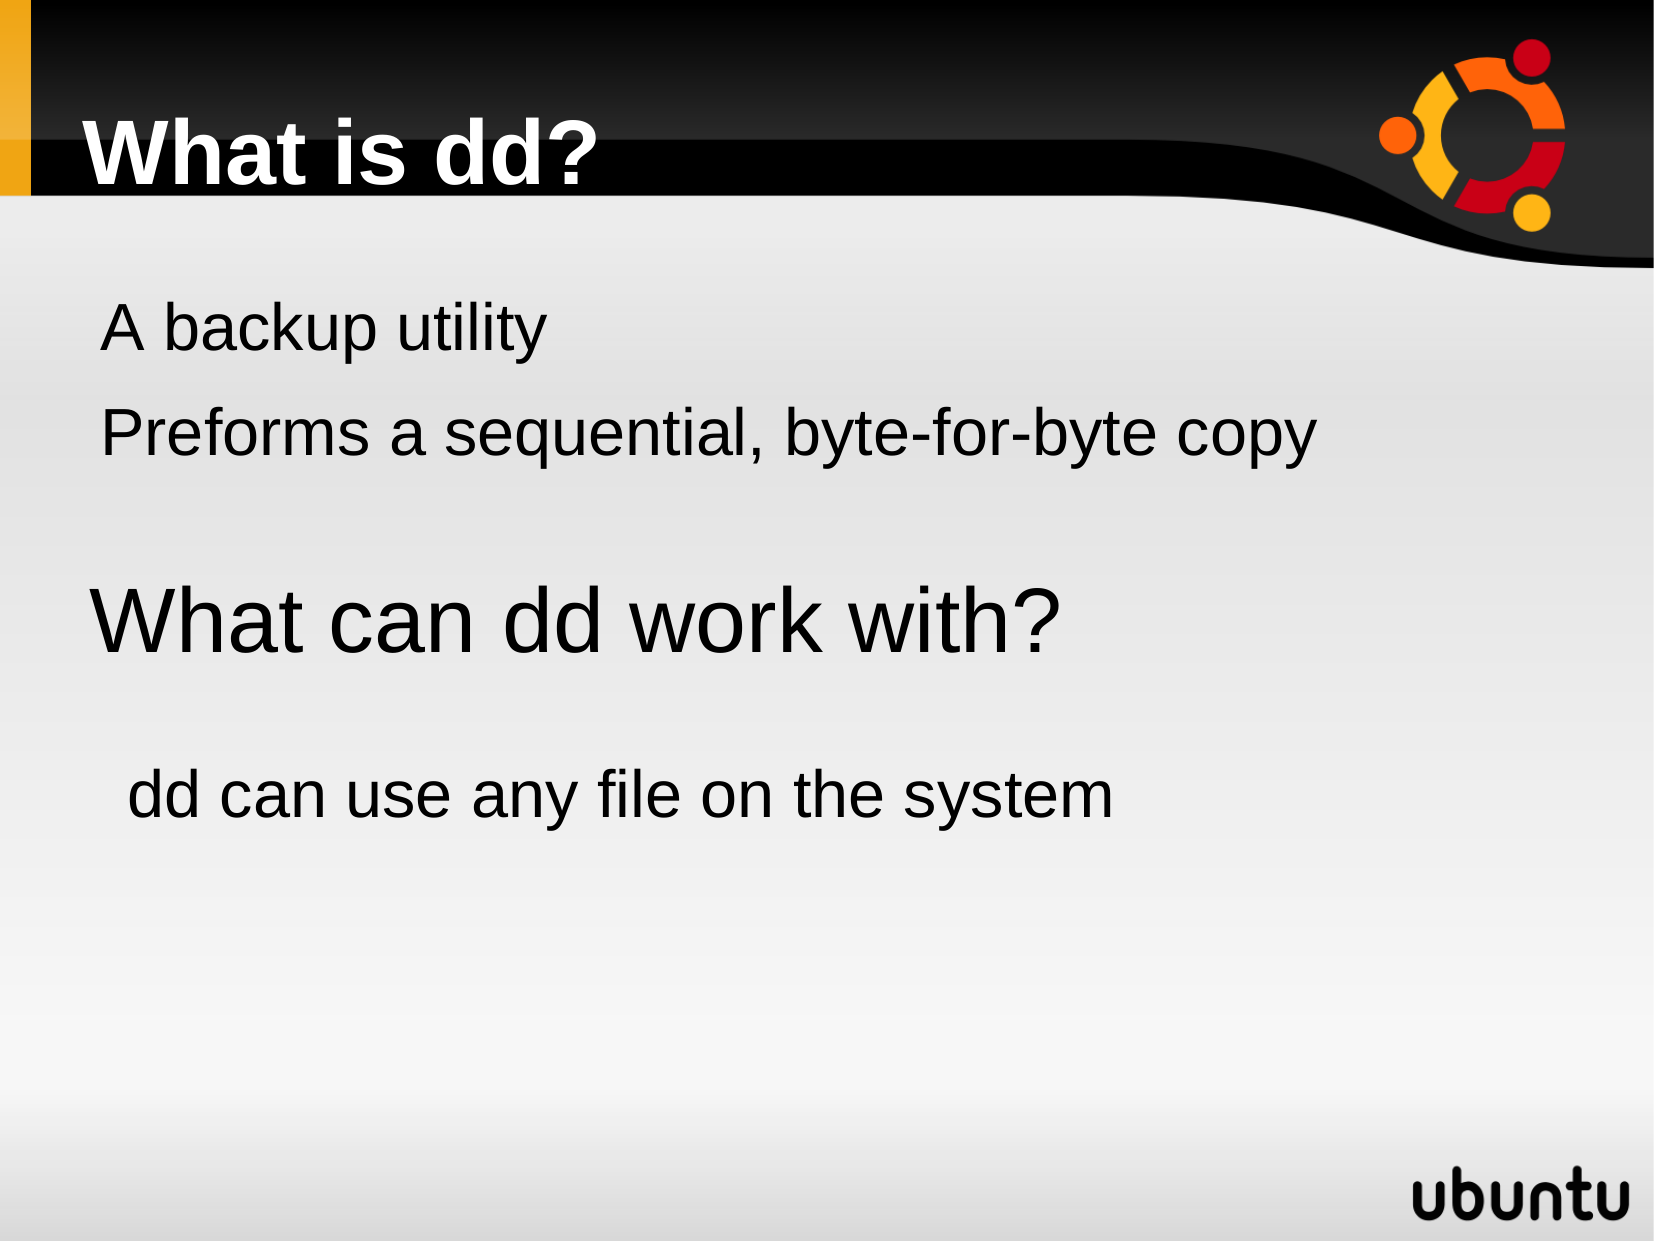

What is dd?
# A backup utility
Preforms a sequential, byte-for-byte copy
What can dd work with?
dd can use any file on the system